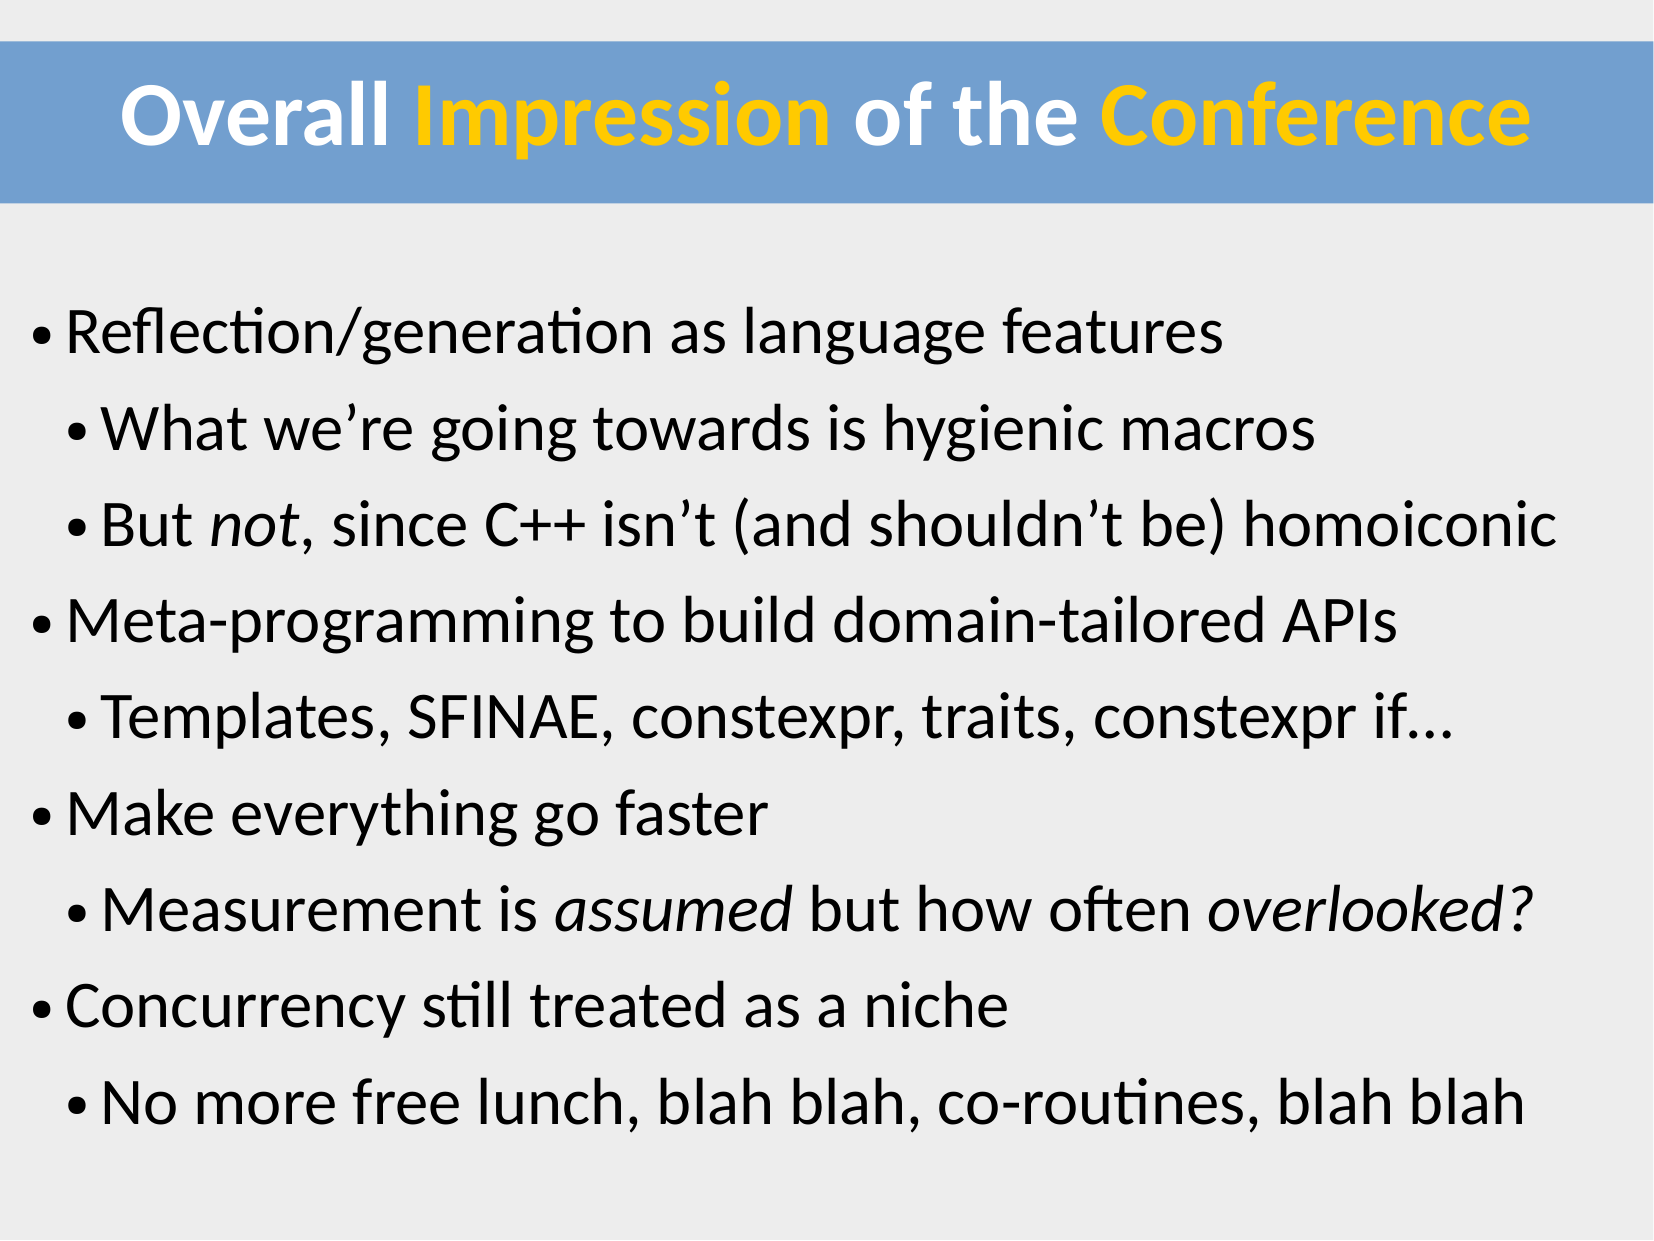

# Overall Impression of the Conference
Reflection/generation as language features
What we’re going towards is hygienic macros
But not, since C++ isn’t (and shouldn’t be) homoiconic
Meta-programming to build domain-tailored APIs
Templates, SFINAE, constexpr, traits, constexpr if…
Make everything go faster
Measurement is assumed but how often overlooked?
Concurrency still treated as a niche
No more free lunch, blah blah, co-routines, blah blah